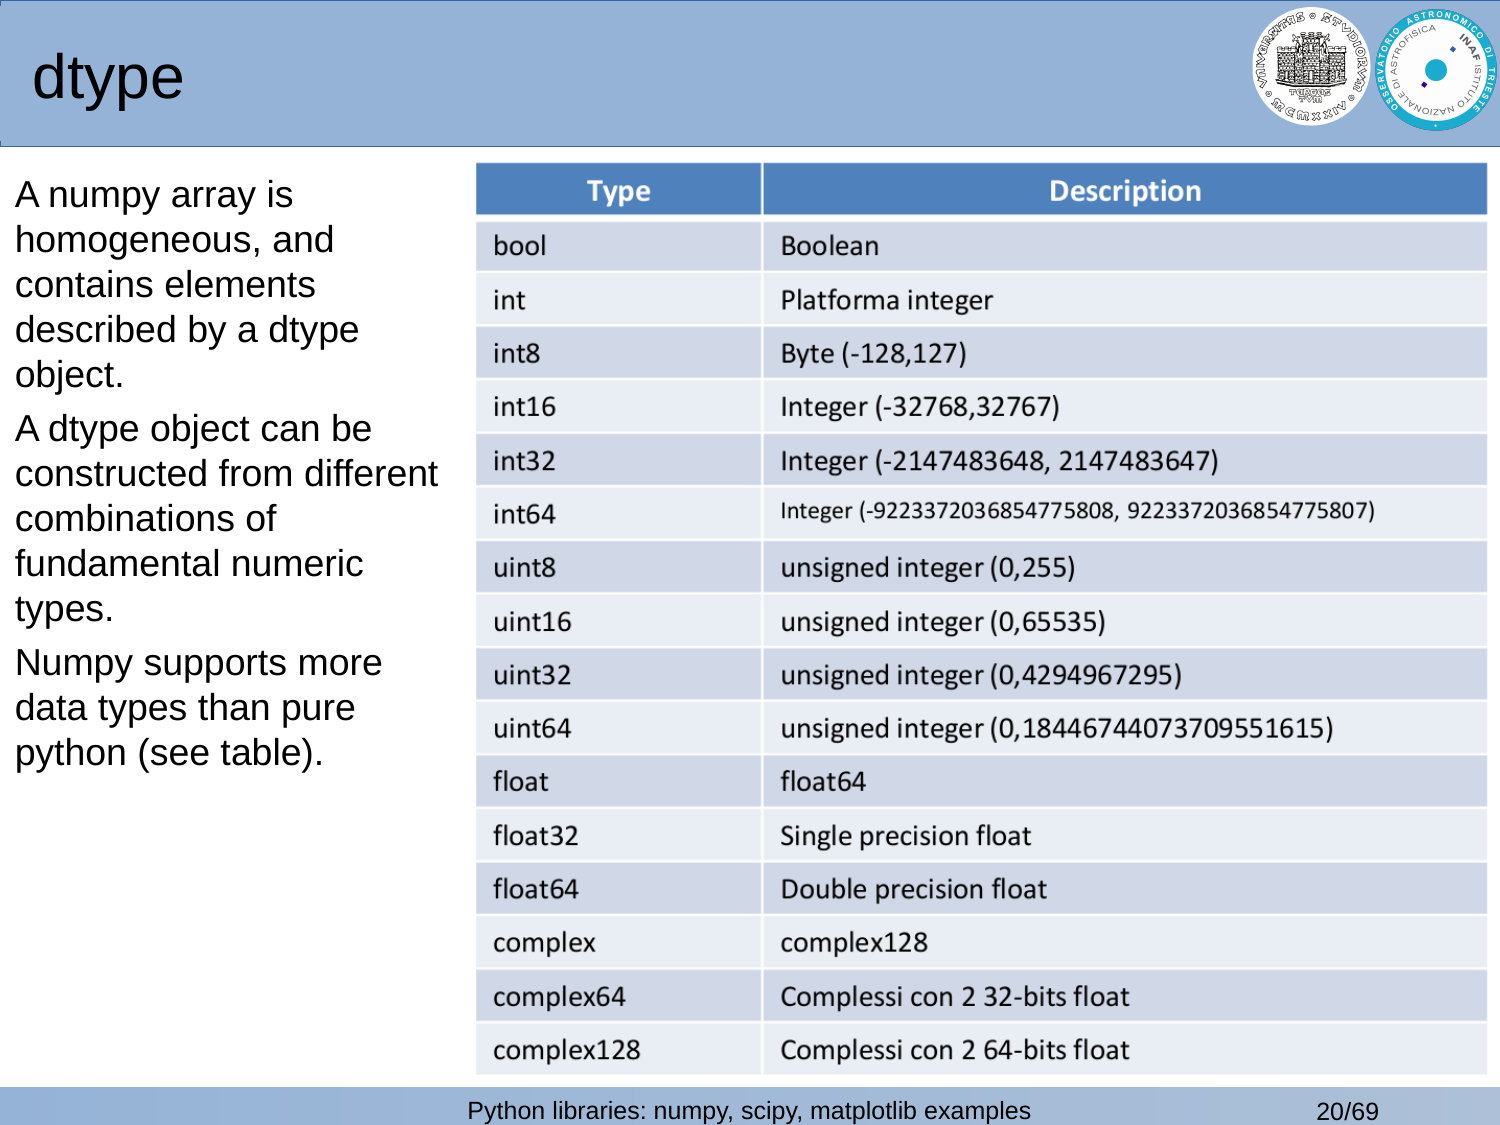

dtype
# A numpy array is homogeneous, and contains elements described by a dtype object.
A dtype object can be constructed from different combinations of fundamental numeric types.
Numpy supports more data types than pure python (see table).